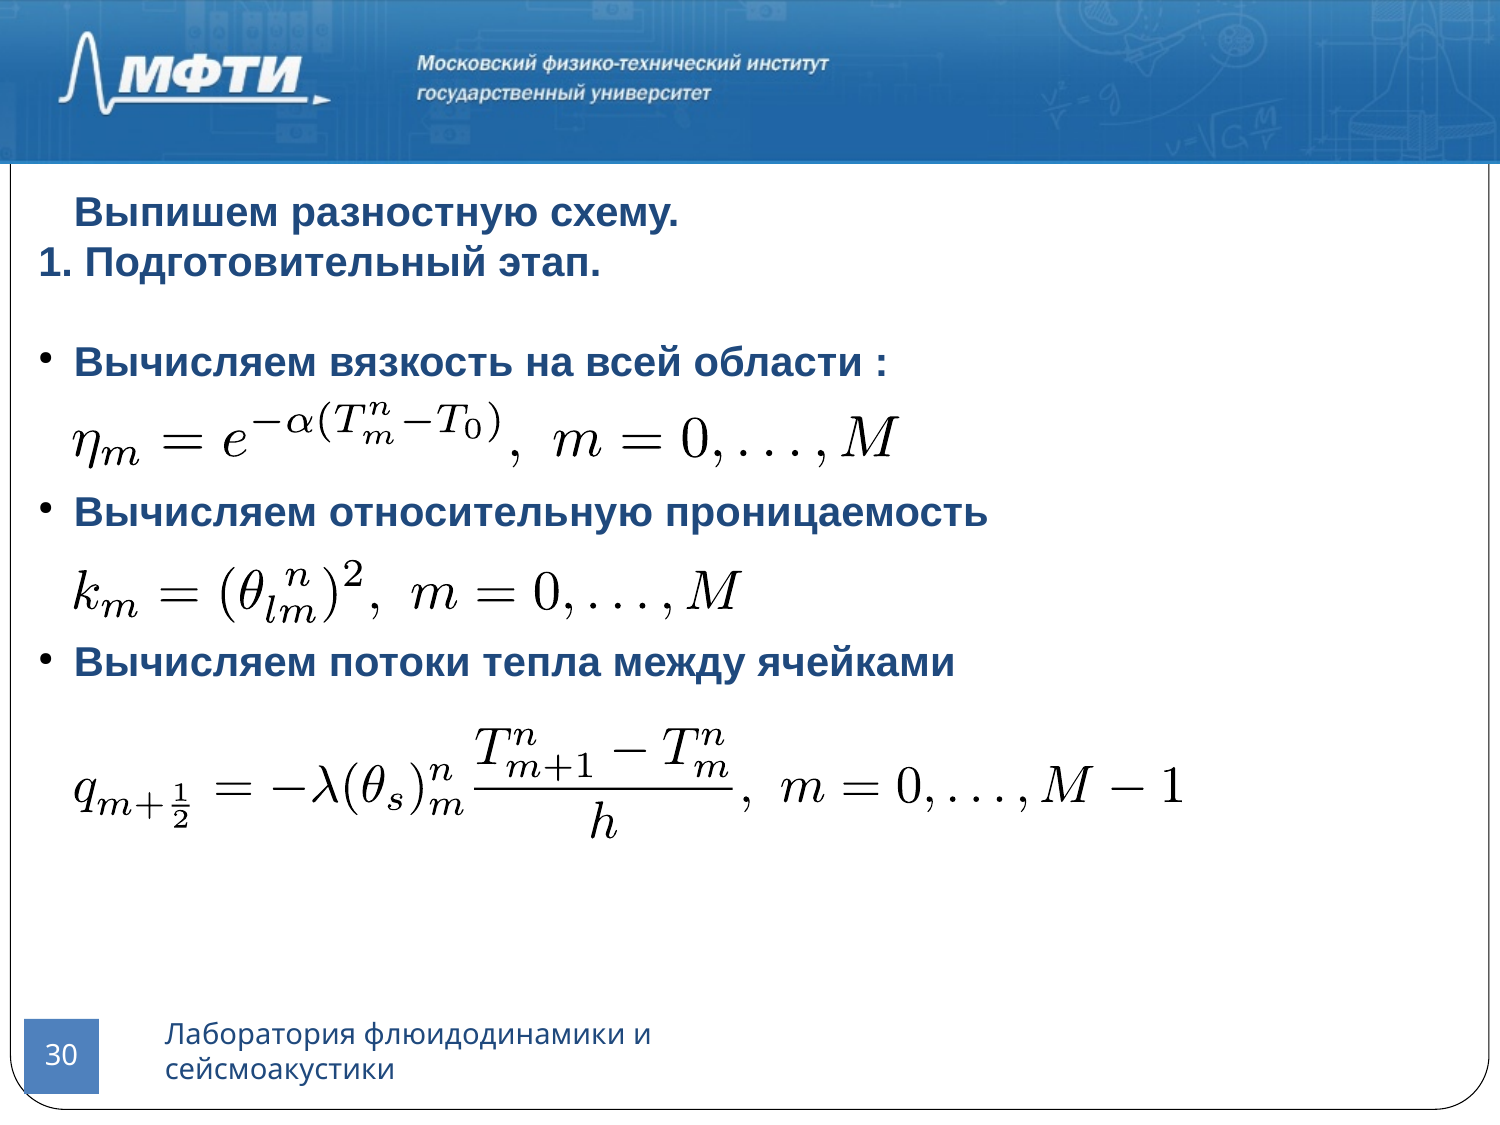

Выпишем разностную схему.
1. Подготовительный этап.
Вычисляем вязкость на всей области :
Вычисляем относительную проницаемость
Вычисляем потоки тепла между ячейками
Лаборатория флюидодинамики и сейсмоакустики